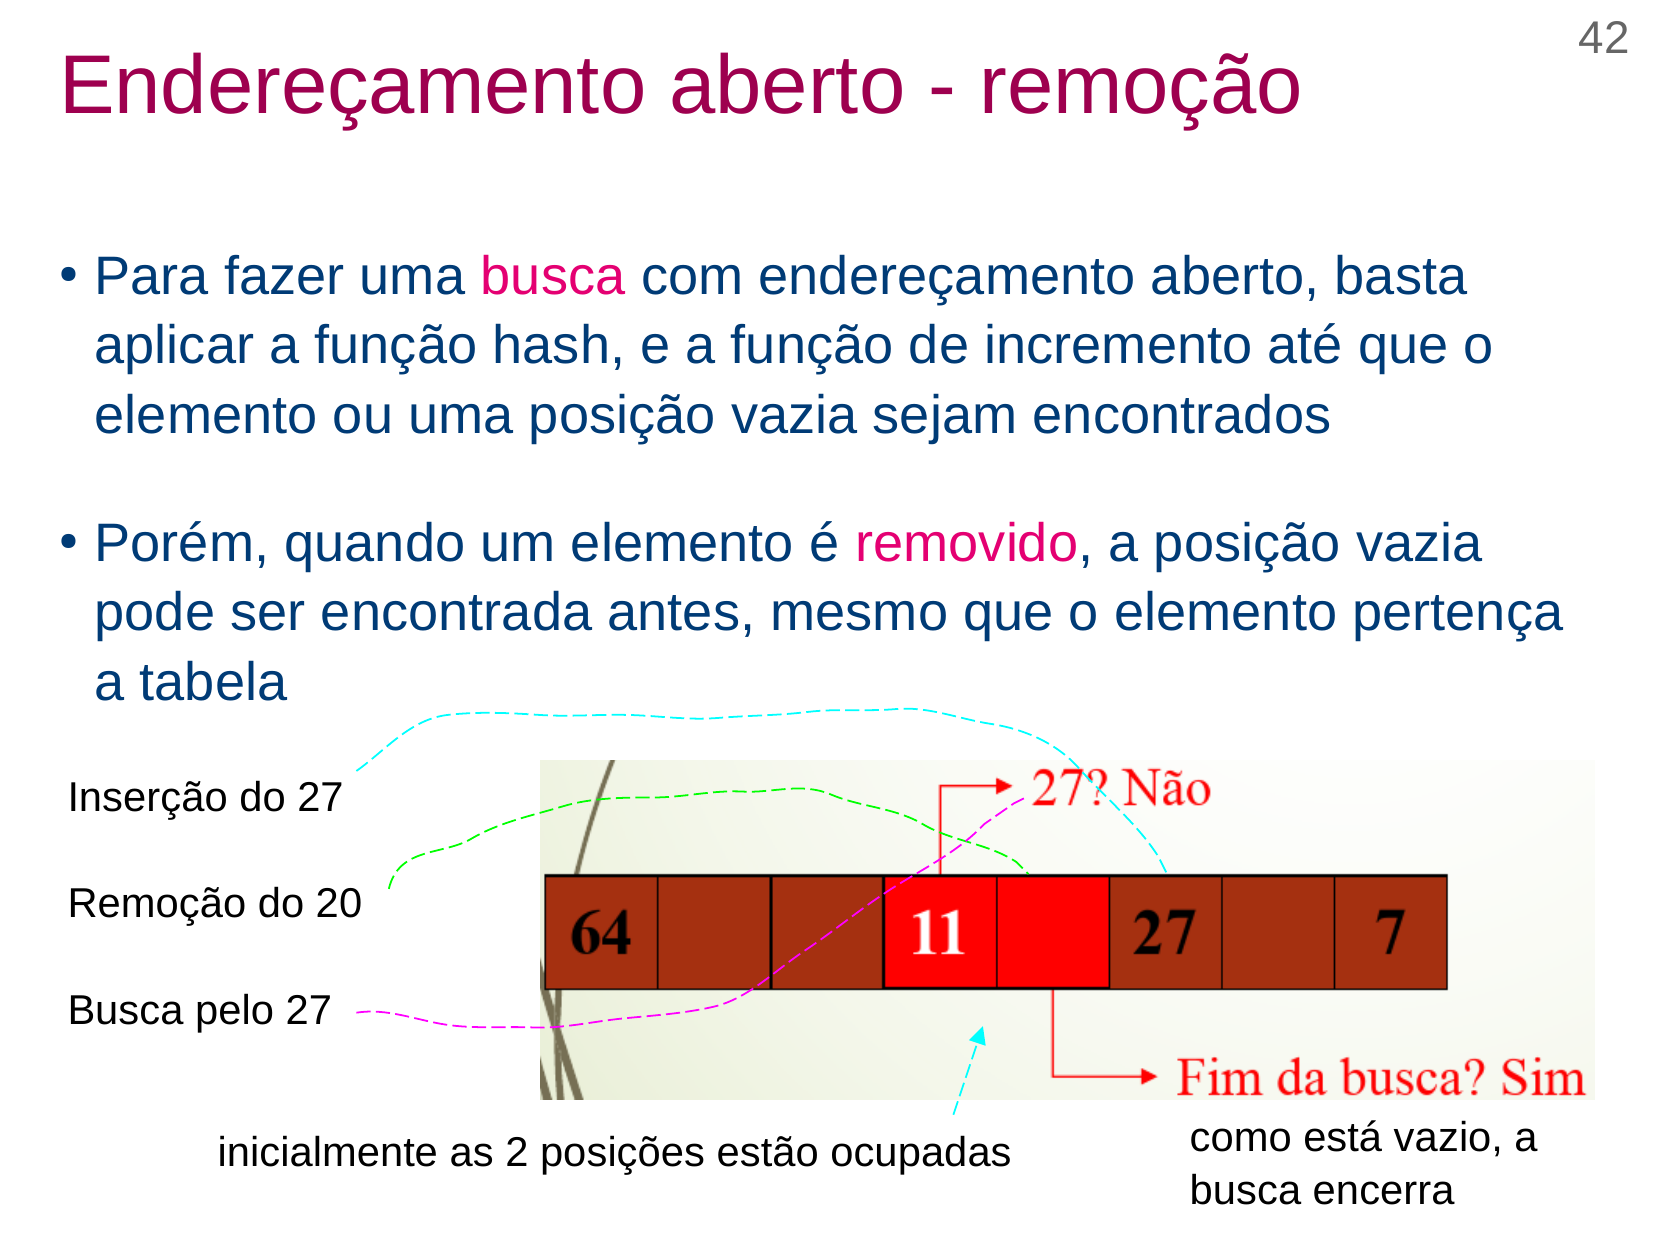

42
# Endereçamento aberto - remoção
Para fazer uma busca com endereçamento aberto, basta aplicar a função hash, e a função de incremento até que o elemento ou uma posição vazia sejam encontrados
Porém, quando um elemento é removido, a posição vazia pode ser encontrada antes, mesmo que o elemento pertença a tabela
Inserção do 27
Remoção do 20
Busca pelo 27
como está vazio, a busca encerra
inicialmente as 2 posições estão ocupadas